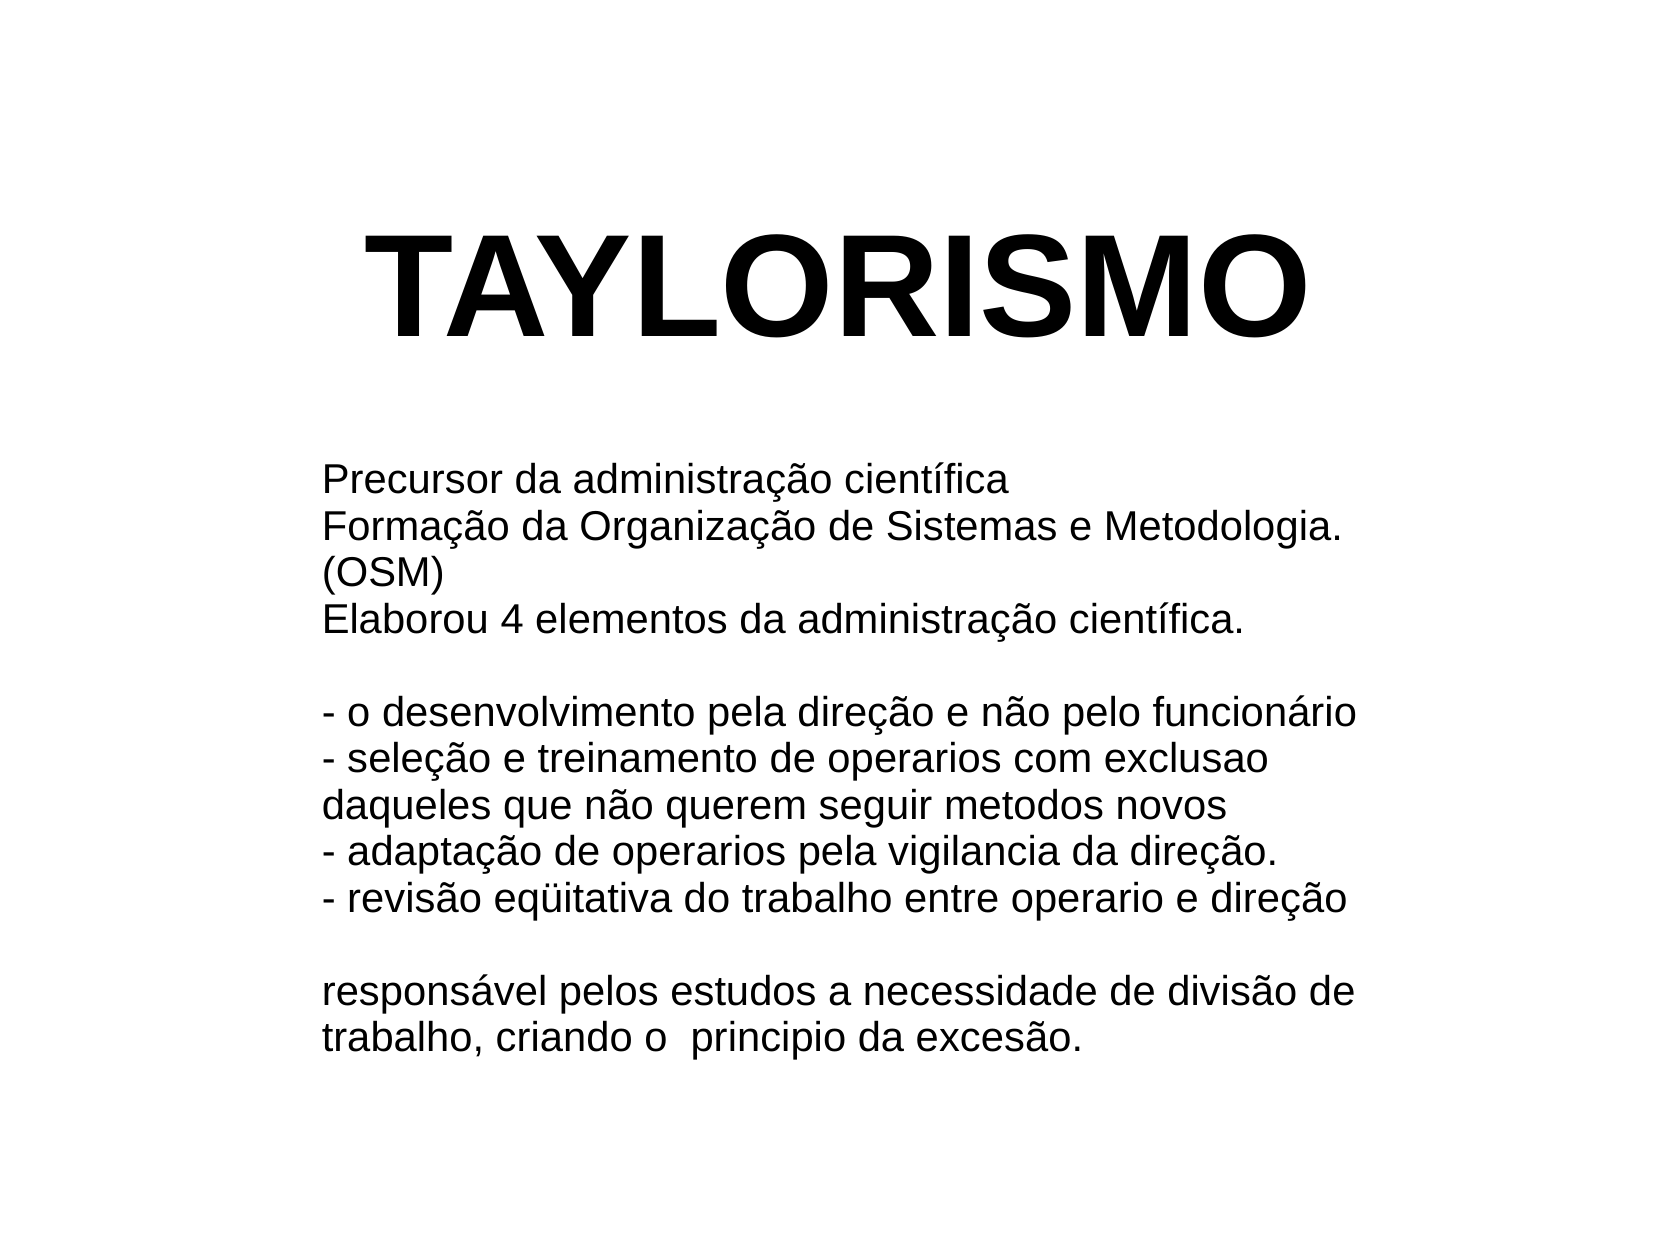

# TAYLORISMO
Precursor da administração científica
Formação da Organização de Sistemas e Metodologia.(OSM)
Elaborou 4 elementos da administração científica.
- o desenvolvimento pela direção e não pelo funcionário
- seleção e treinamento de operarios com exclusao daqueles que não querem seguir metodos novos
- adaptação de operarios pela vigilancia da direção.
- revisão eqüitativa do trabalho entre operario e direção
responsável pelos estudos a necessidade de divisão de trabalho, criando o principio da excesão.